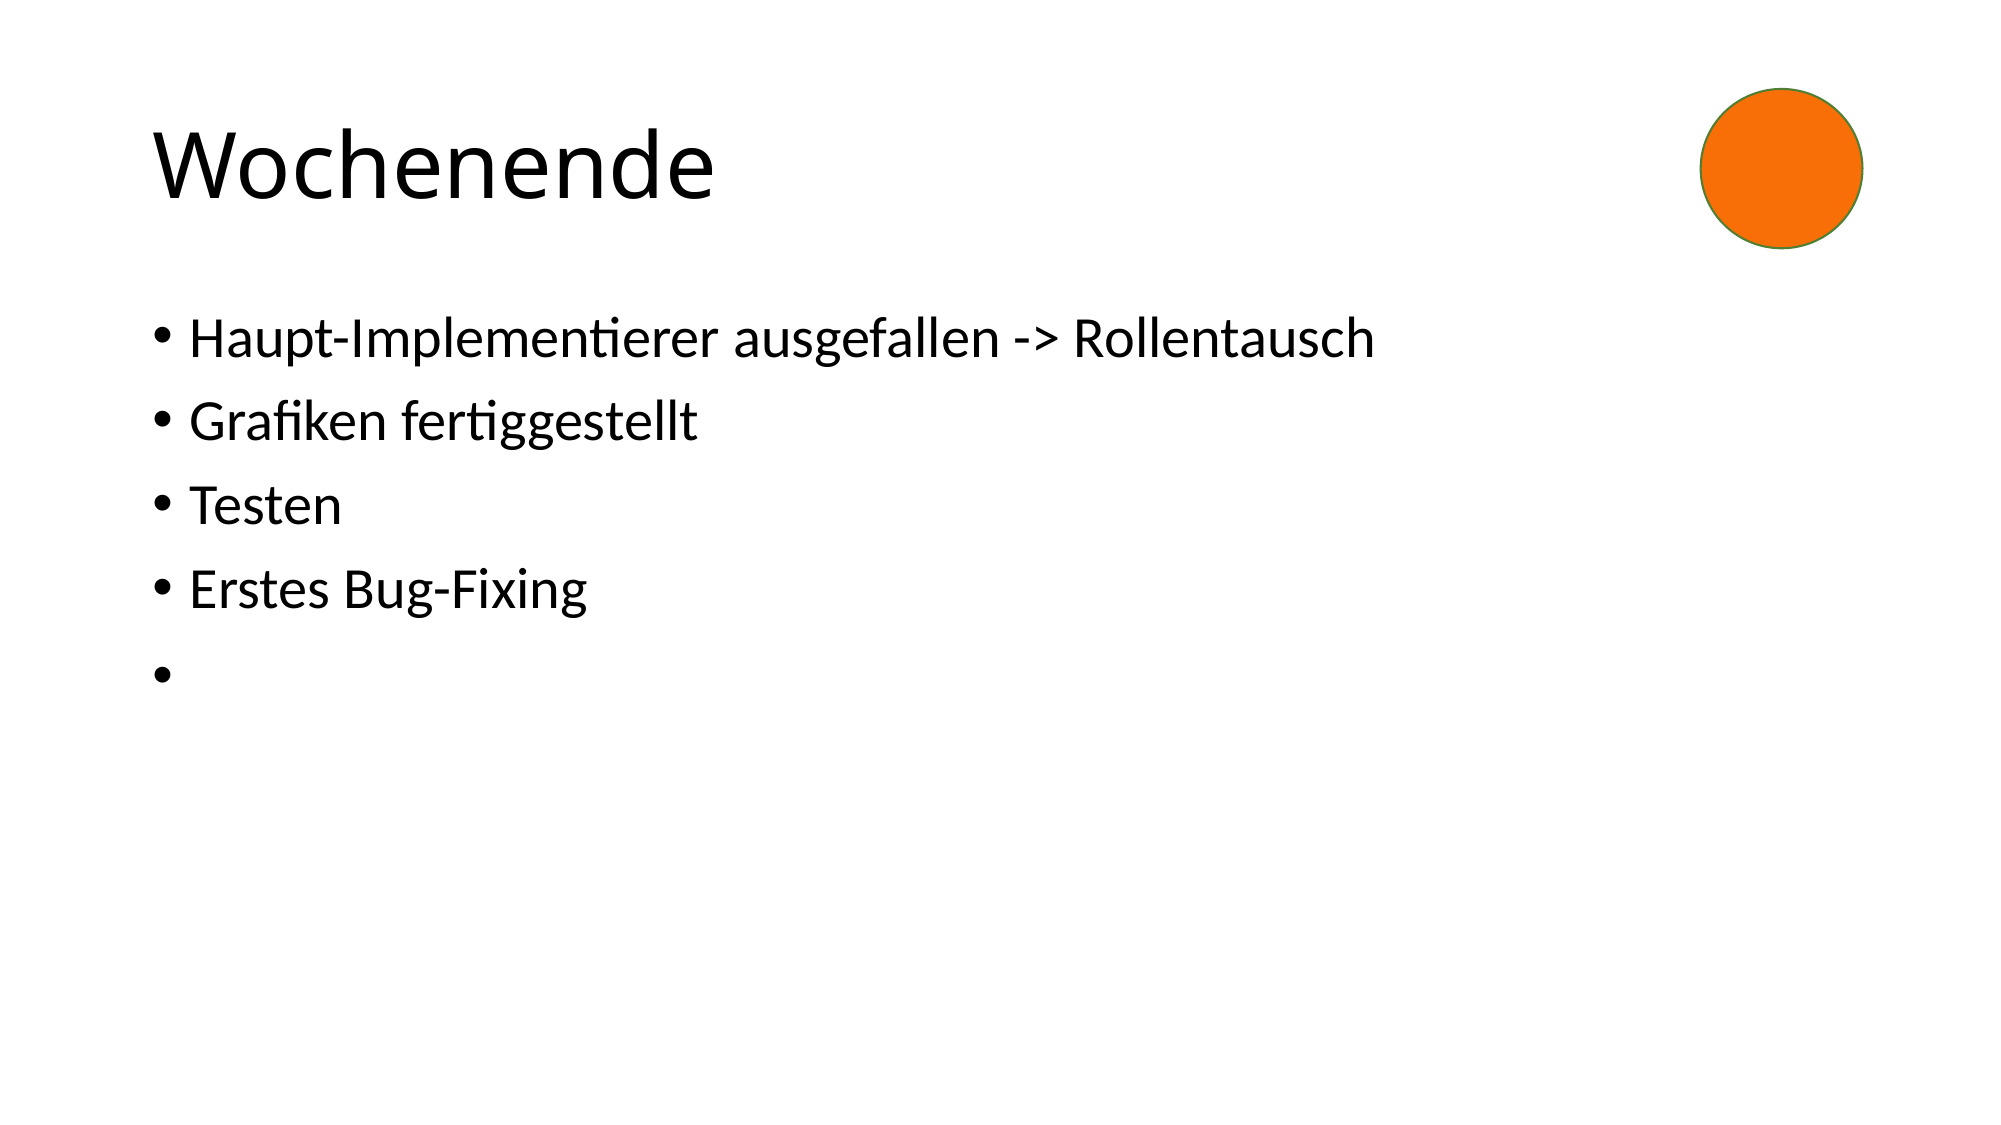

# Wochenende
Haupt-Implementierer ausgefallen -> Rollentausch
Grafiken fertiggestellt
Testen
Erstes Bug-Fixing